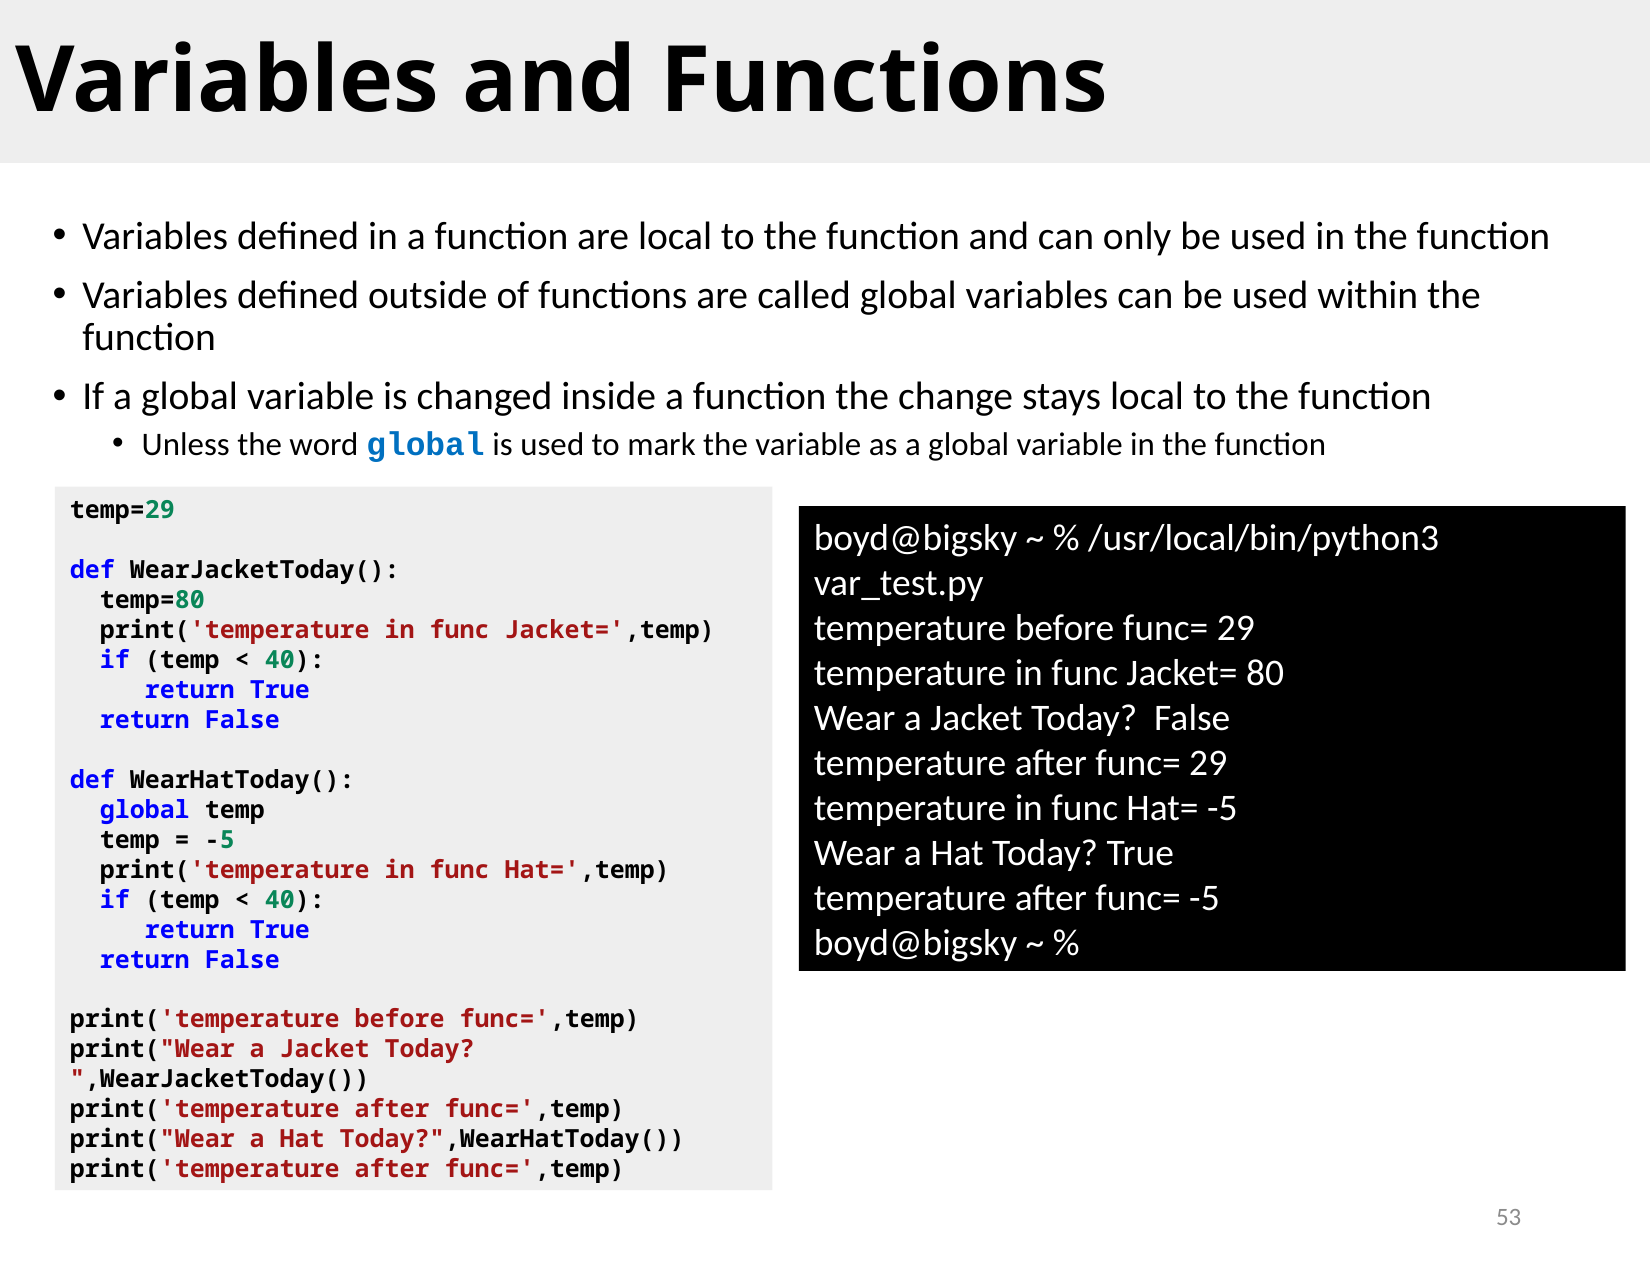

# Variables and Functions
Variables defined in a function are local to the function and can only be used in the function
Variables defined outside of functions are called global variables can be used within the function
If a global variable is changed inside a function the change stays local to the function
Unless the word global is used to mark the variable as a global variable in the function
temp=29
def WearJacketToday():
 temp=80
 print('temperature in func Jacket=',temp)
 if (temp < 40):
 return True
 return False
def WearHatToday():
 global temp
 temp = -5
 print('temperature in func Hat=',temp)
 if (temp < 40):
 return True
 return False
print('temperature before func=',temp)
print("Wear a Jacket Today? ",WearJacketToday())
print('temperature after func=',temp)
print("Wear a Hat Today?",WearHatToday())
print('temperature after func=',temp)
boyd@bigsky ~ % /usr/local/bin/python3 var_test.py
temperature before func= 29
temperature in func Jacket= 80
Wear a Jacket Today? False
temperature after func= 29
temperature in func Hat= -5
Wear a Hat Today? True
temperature after func= -5
boyd@bigsky ~ %
53